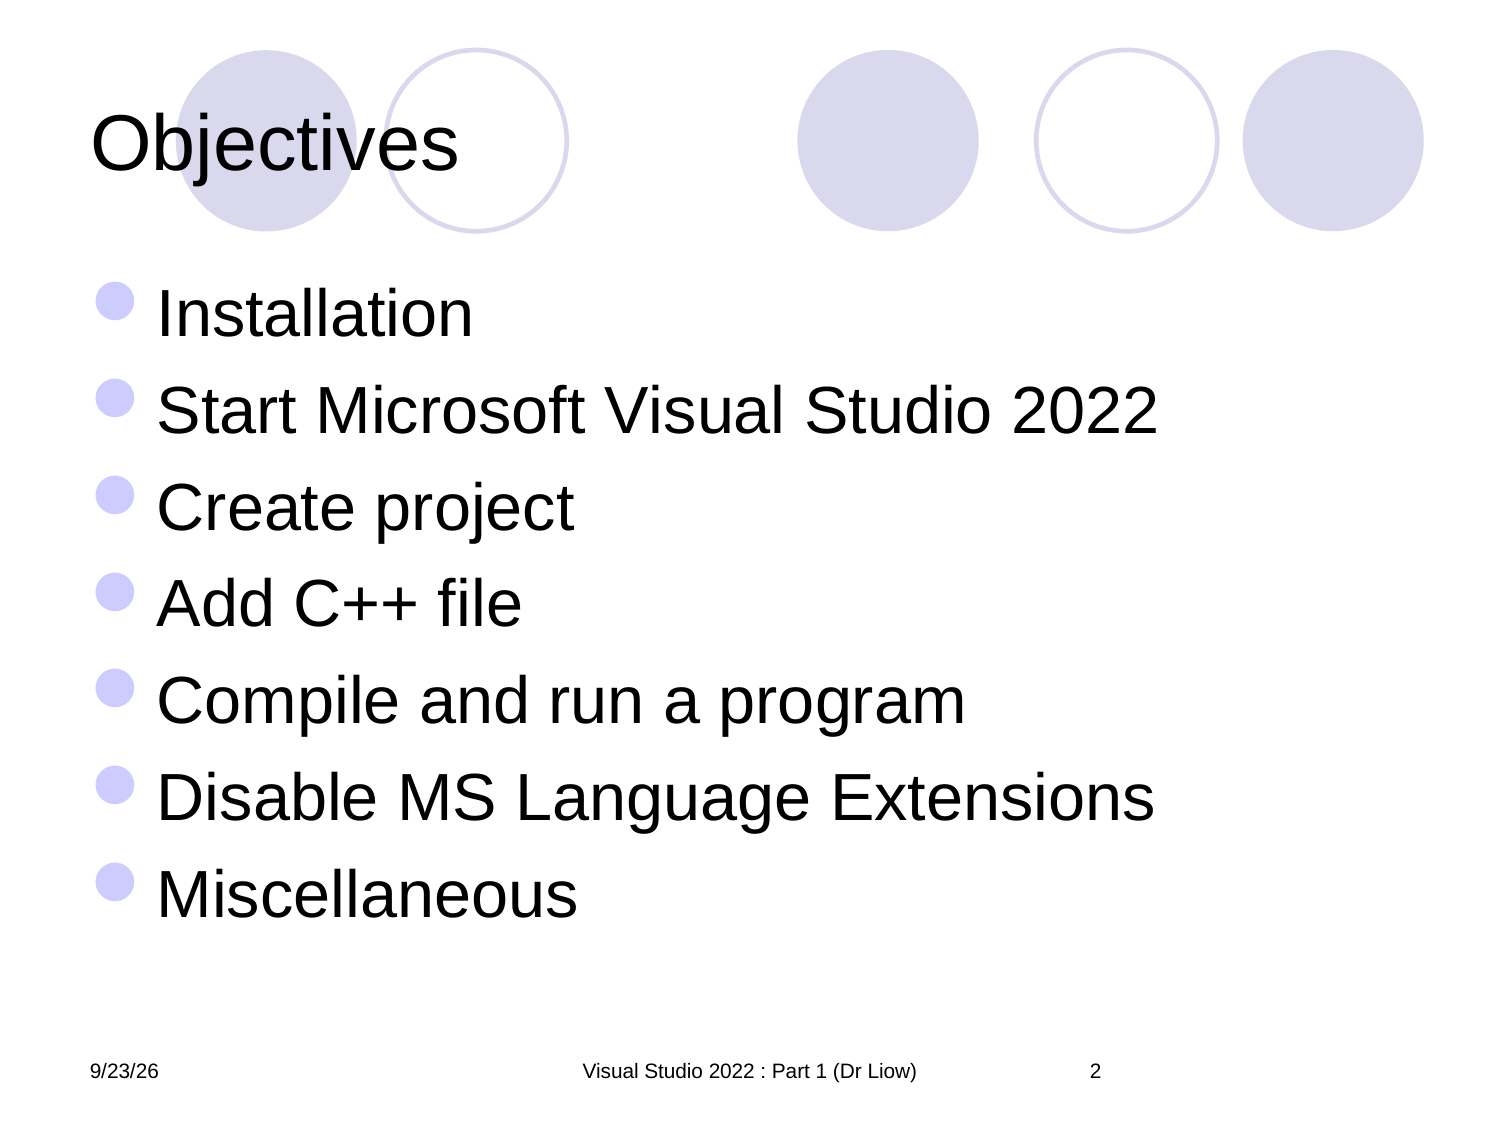

# Objectives
Installation
Start Microsoft Visual Studio 2022
Create project
Add C++ file
Compile and run a program
Disable MS Language Extensions
Miscellaneous
Visual Studio 2022 : Part 1 (Dr Liow)